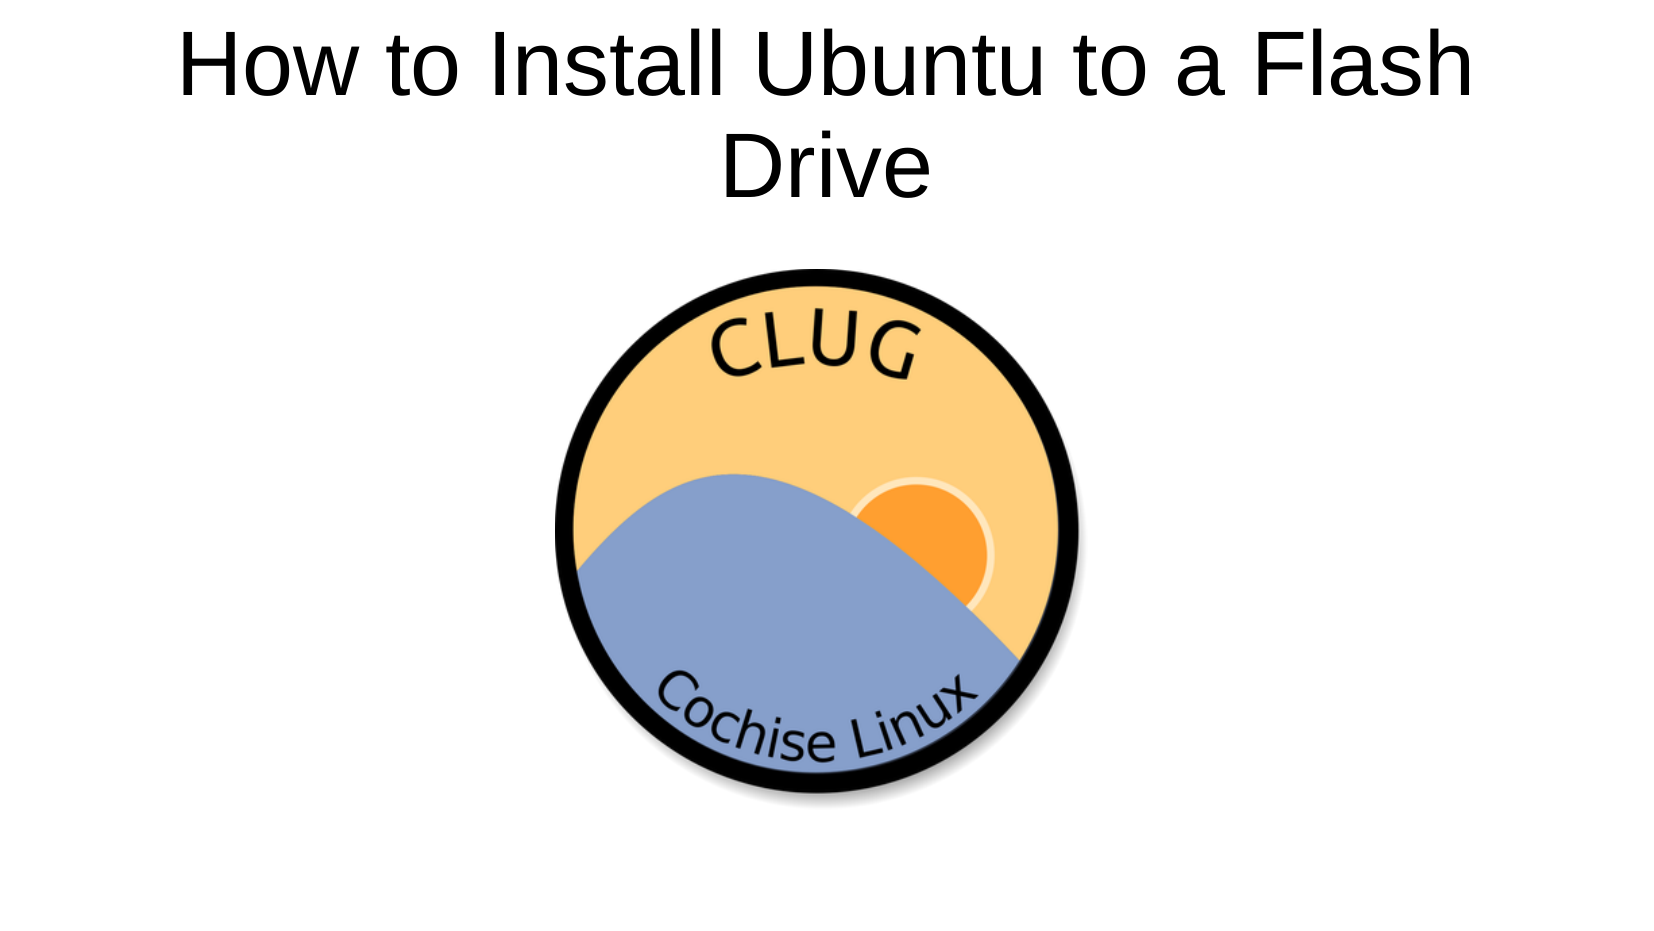

# How to Install Ubuntu to a Flash Drive